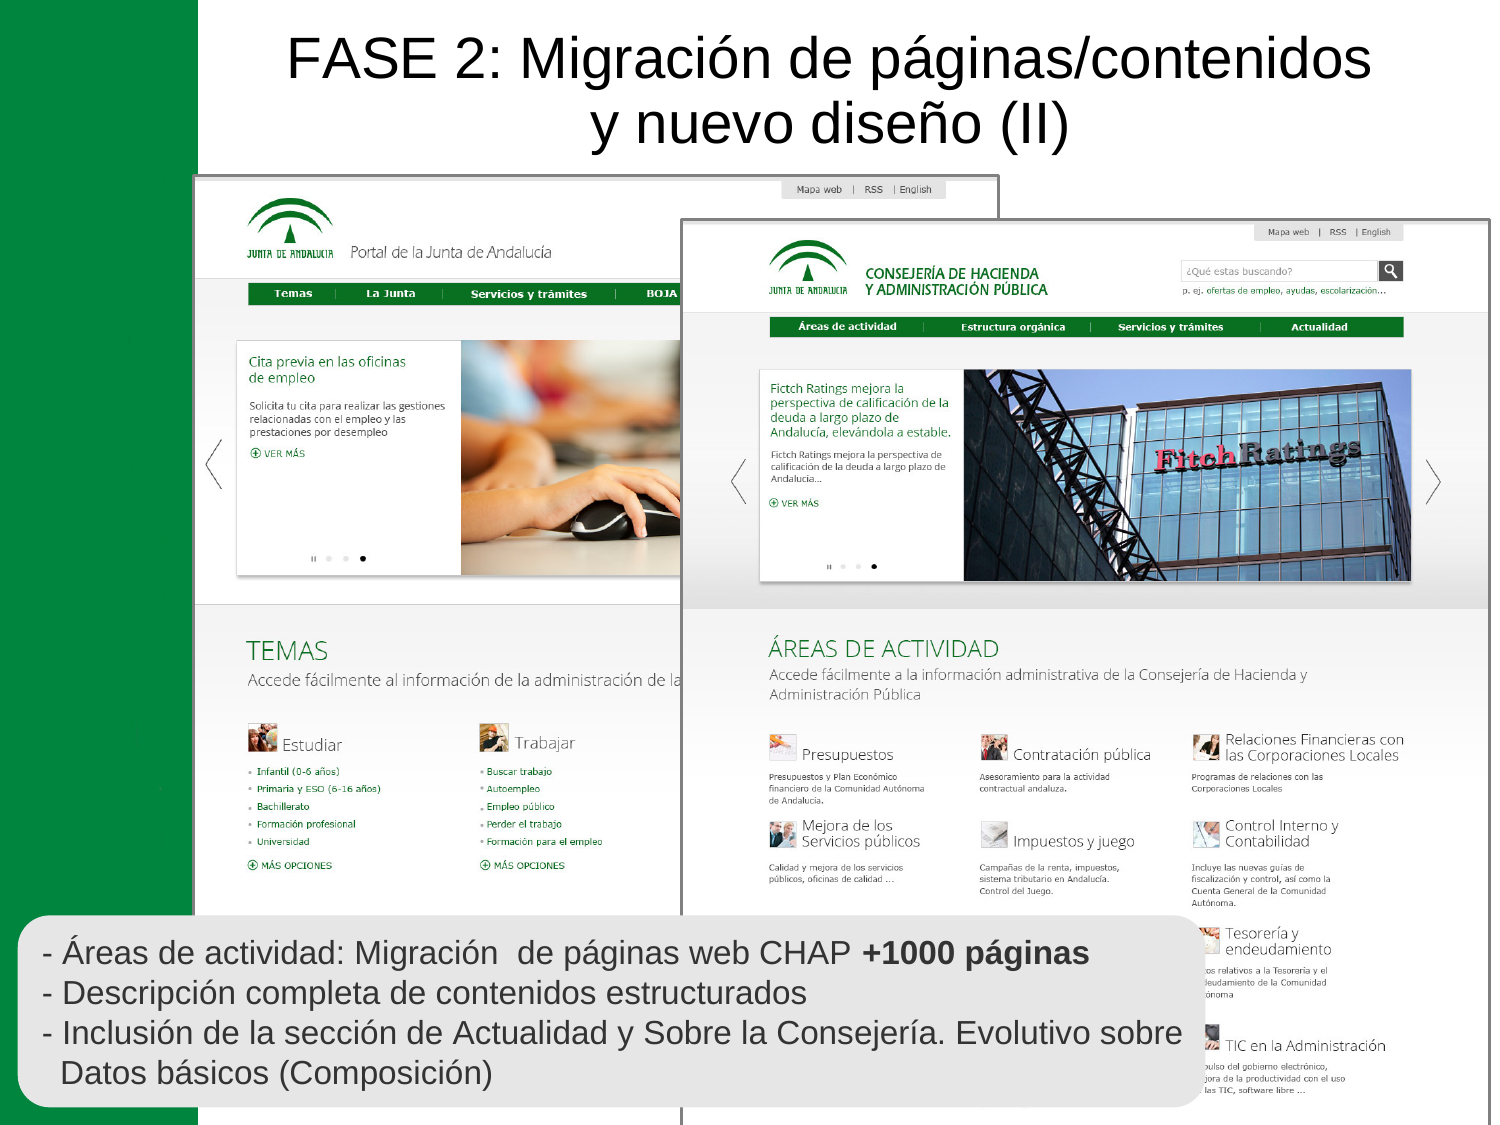

# FASE 2: Migración de páginas/contenidos y nuevo diseño (II)
- Áreas de actividad: Migración de páginas web CHAP +1000 páginas
- Descripción completa de contenidos estructurados
- Inclusión de la sección de Actualidad y Sobre la Consejería. Evolutivo sobre
 Datos básicos (Composición)